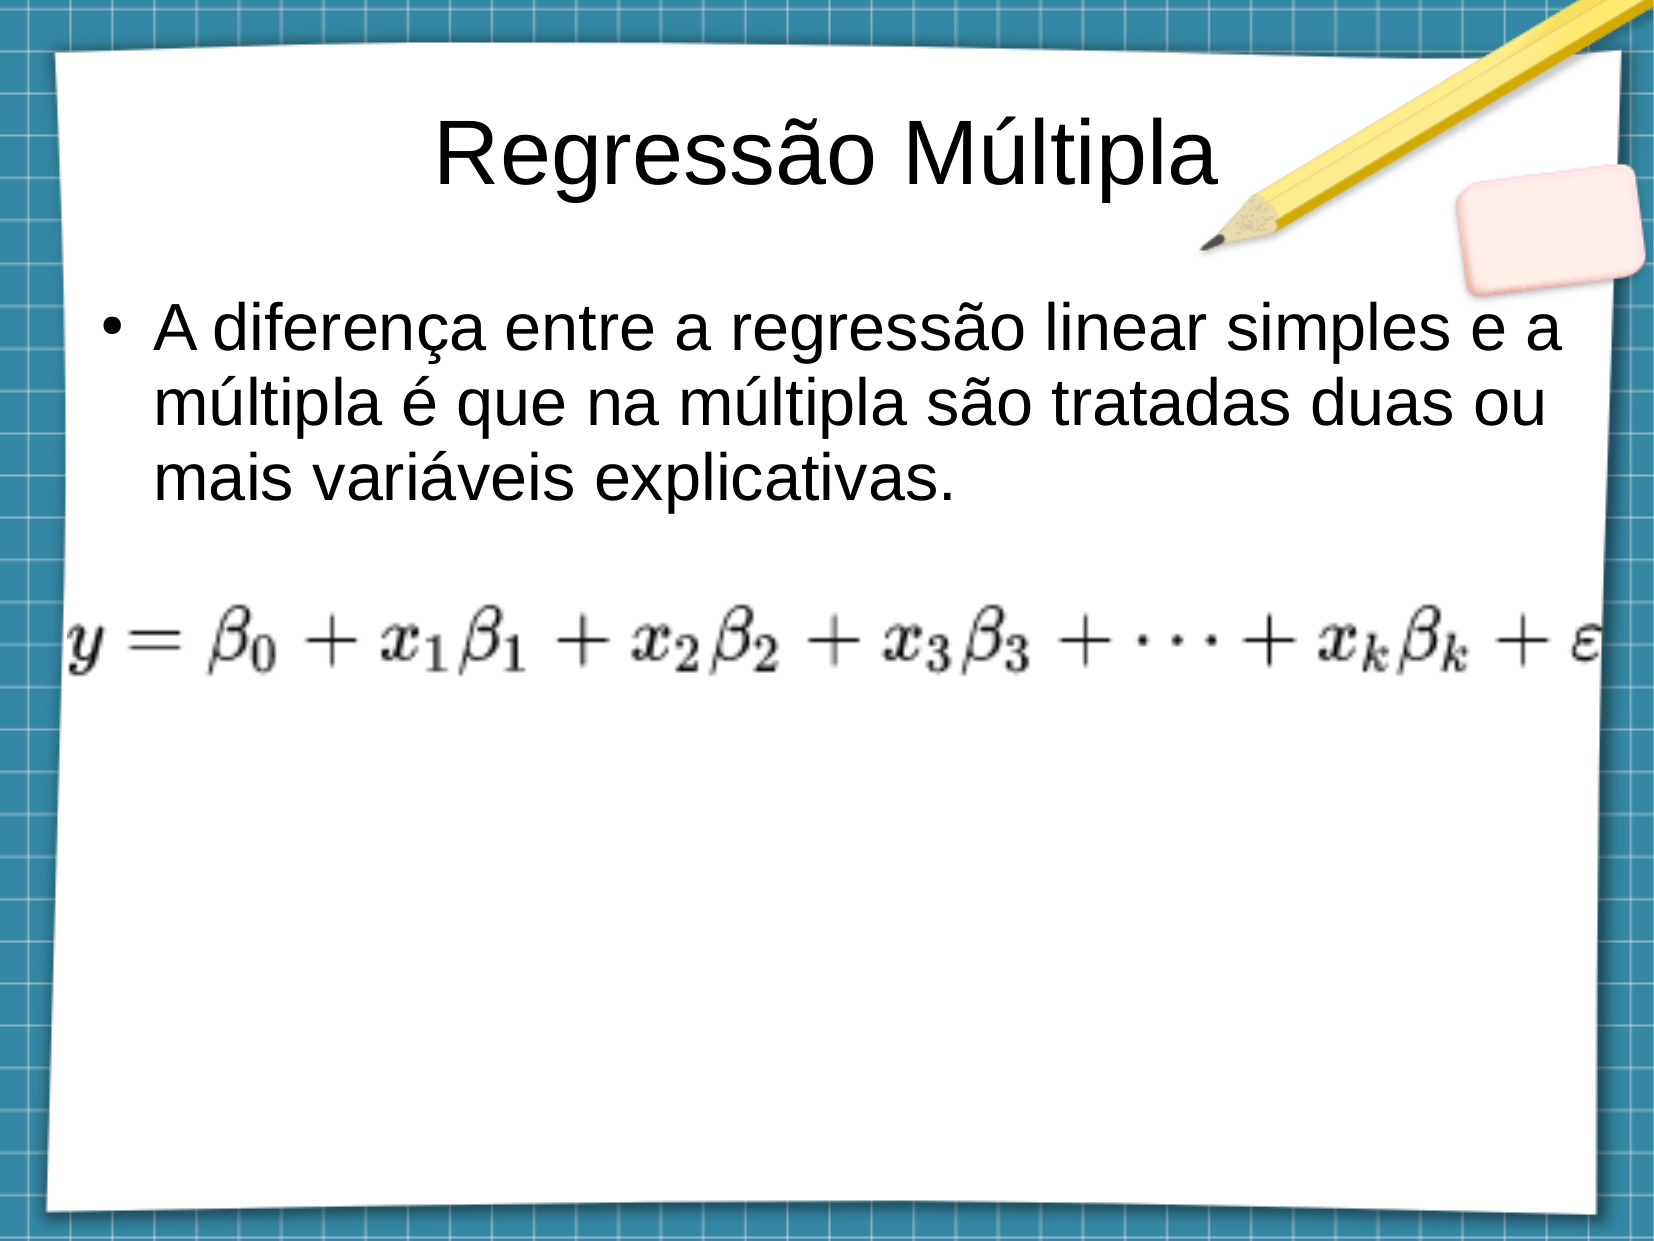

# Regressão Múltipla
A diferença entre a regressão linear simples e a múltipla é que na múltipla são tratadas duas ou mais variáveis explicativas.